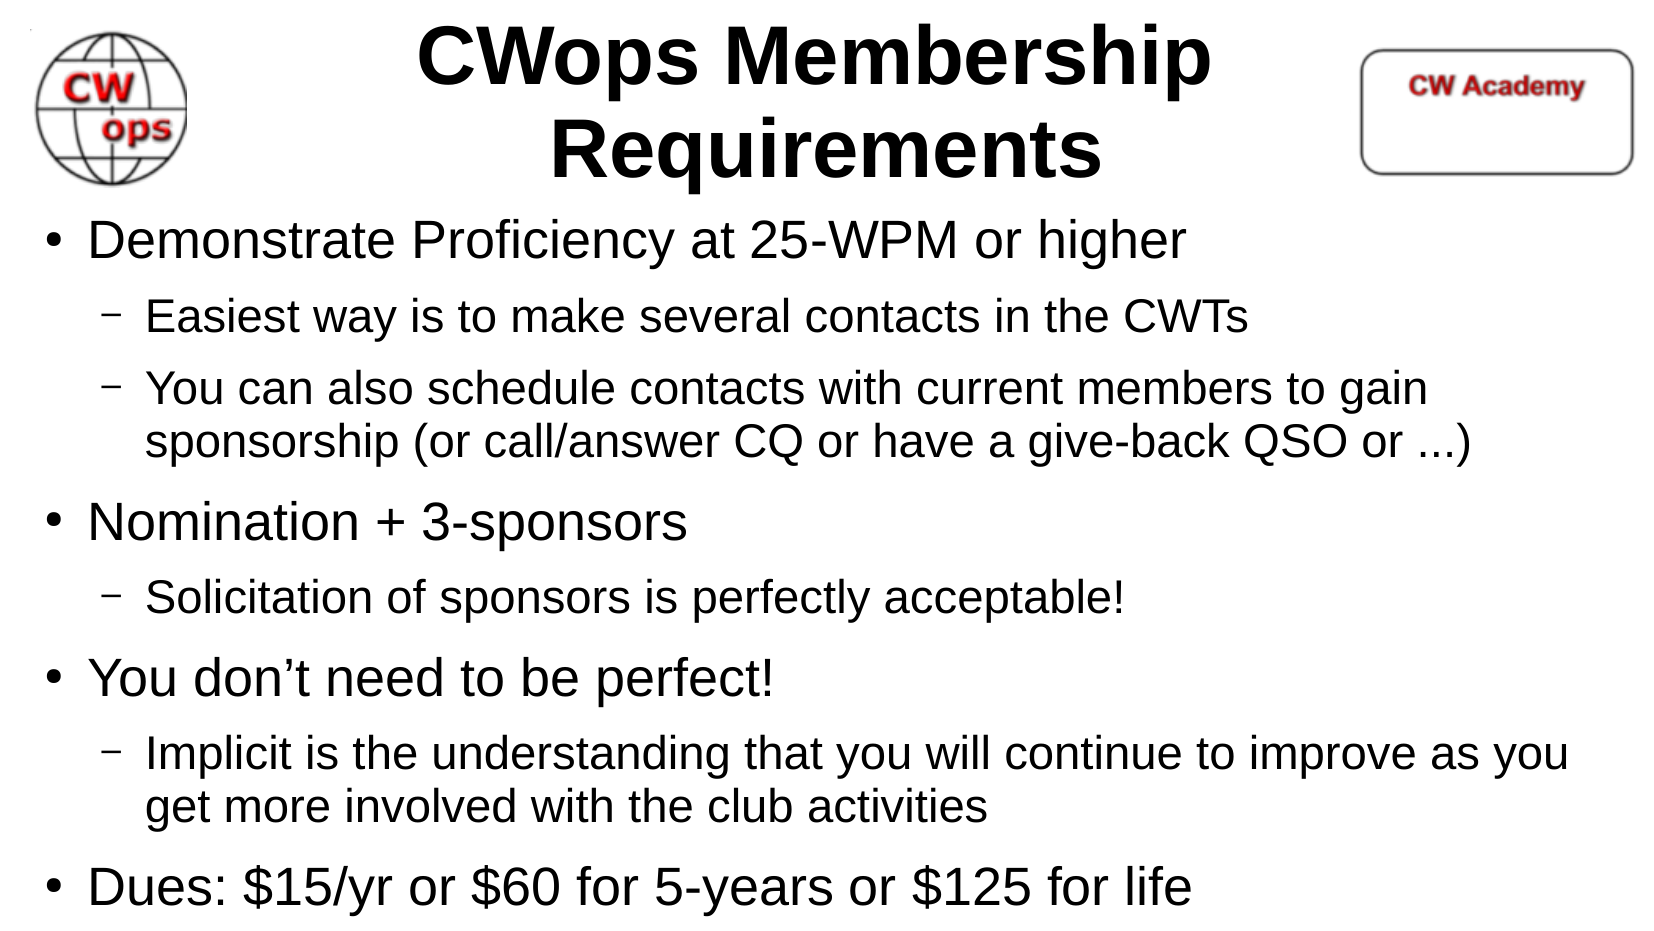

CWops Membership
Requirements
# Demonstrate Proficiency at 25-WPM or higher
Easiest way is to make several contacts in the CWTs
You can also schedule contacts with current members to gain sponsorship (or call/answer CQ or have a give-back QSO or ...)
Nomination + 3-sponsors
Solicitation of sponsors is perfectly acceptable!
You don’t need to be perfect!
Implicit is the understanding that you will continue to improve as you get more involved with the club activities
Dues: $15/yr or $60 for 5-years or $125 for life